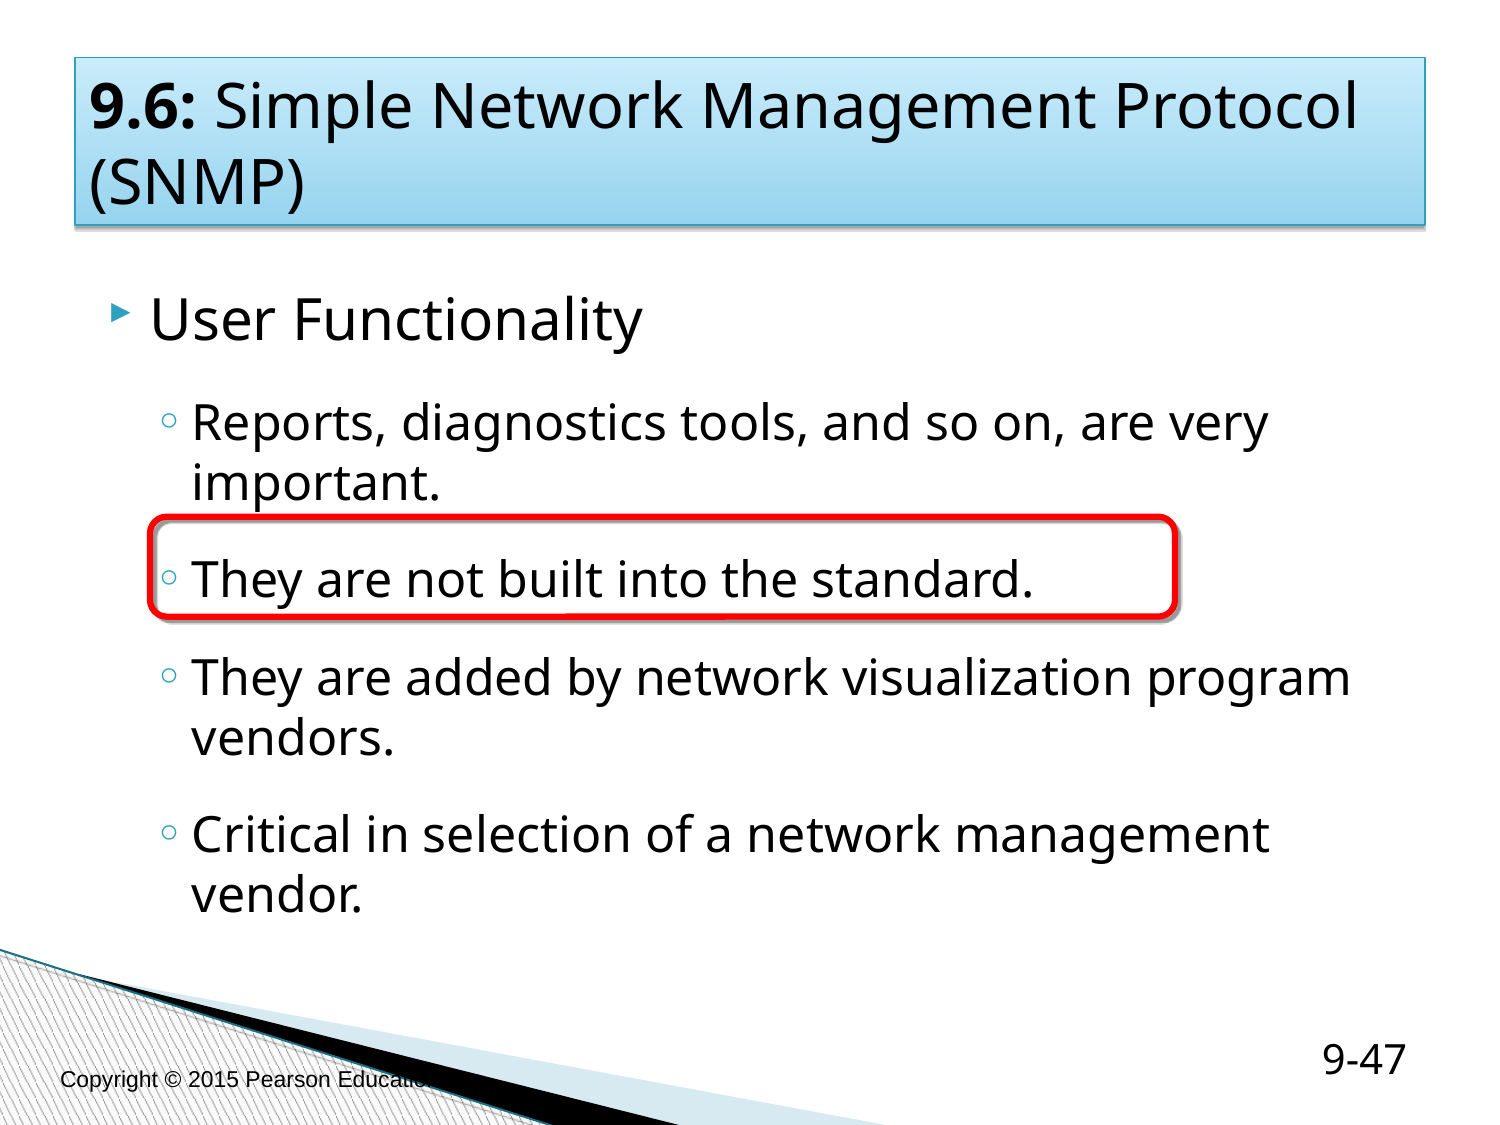

9.6: Simple Network Management Protocol (SNMP)
# User Functionality
Reports, diagnostics tools, and so on, are very important.
They are not built into the standard.
They are added by network visualization program vendors.
Critical in selection of a network management vendor.
Copyright © 2015 Pearson Education, Inc.